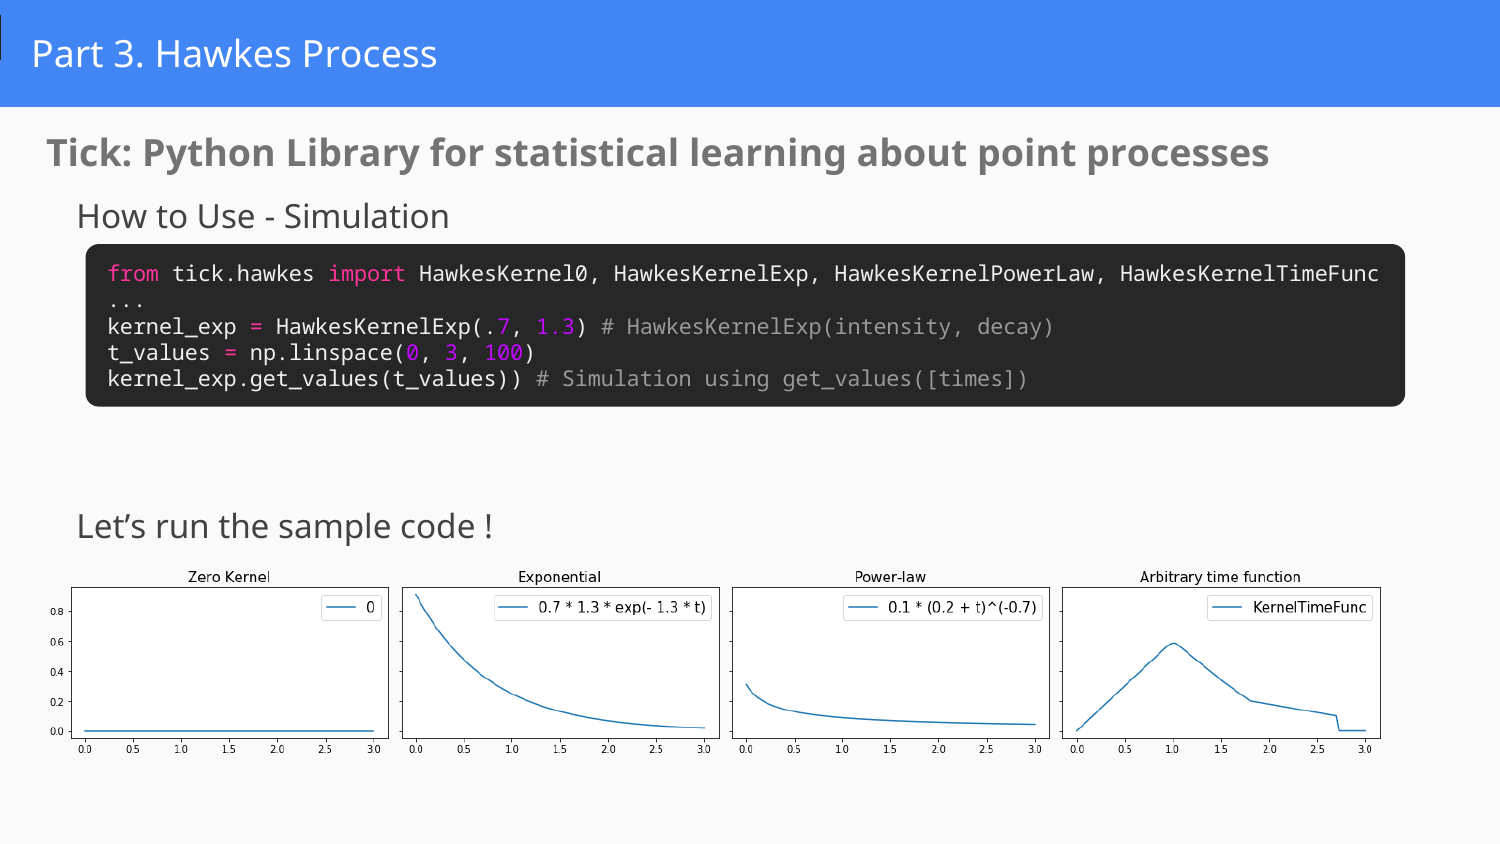

# Part 3. Hawkes Process
Tick: Python Library for statistical learning about point processes
How to Use - Simulation
from tick.hawkes import HawkesKernel0, HawkesKernelExp, HawkesKernelPowerLaw, HawkesKernelTimeFunc
...
kernel_exp = HawkesKernelExp(.7, 1.3) # HawkesKernelExp(intensity, decay)
t_values = np.linspace(0, 3, 100)
kernel_exp.get_values(t_values)) # Simulation using get_values([times])
Let’s run the sample code !